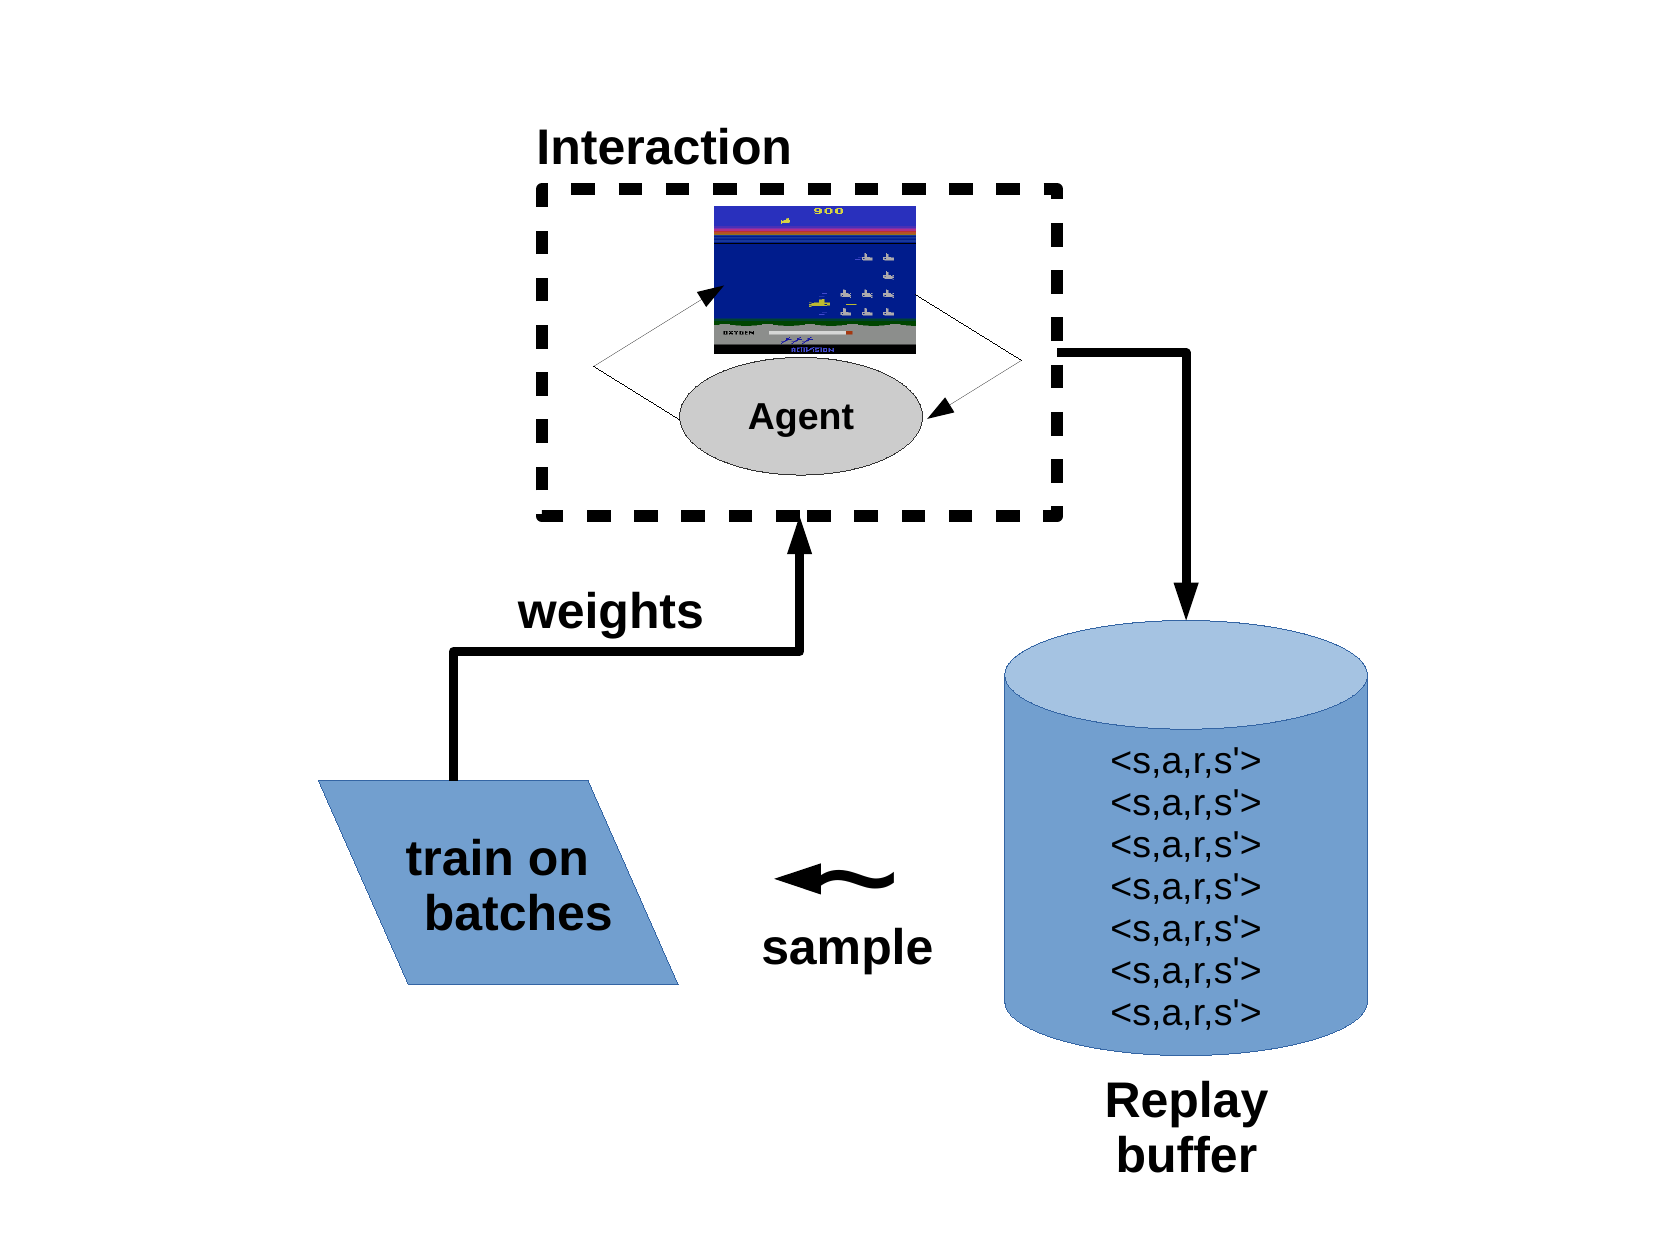

Interaction
Agent
weights
<s,a,r,s'>
<s,a,r,s'>
<s,a,r,s'>
<s,a,r,s'>
<s,a,r,s'>
<s,a,r,s'>
<s,a,r,s'>
~
train on
 batches
sample
Replay
buffer